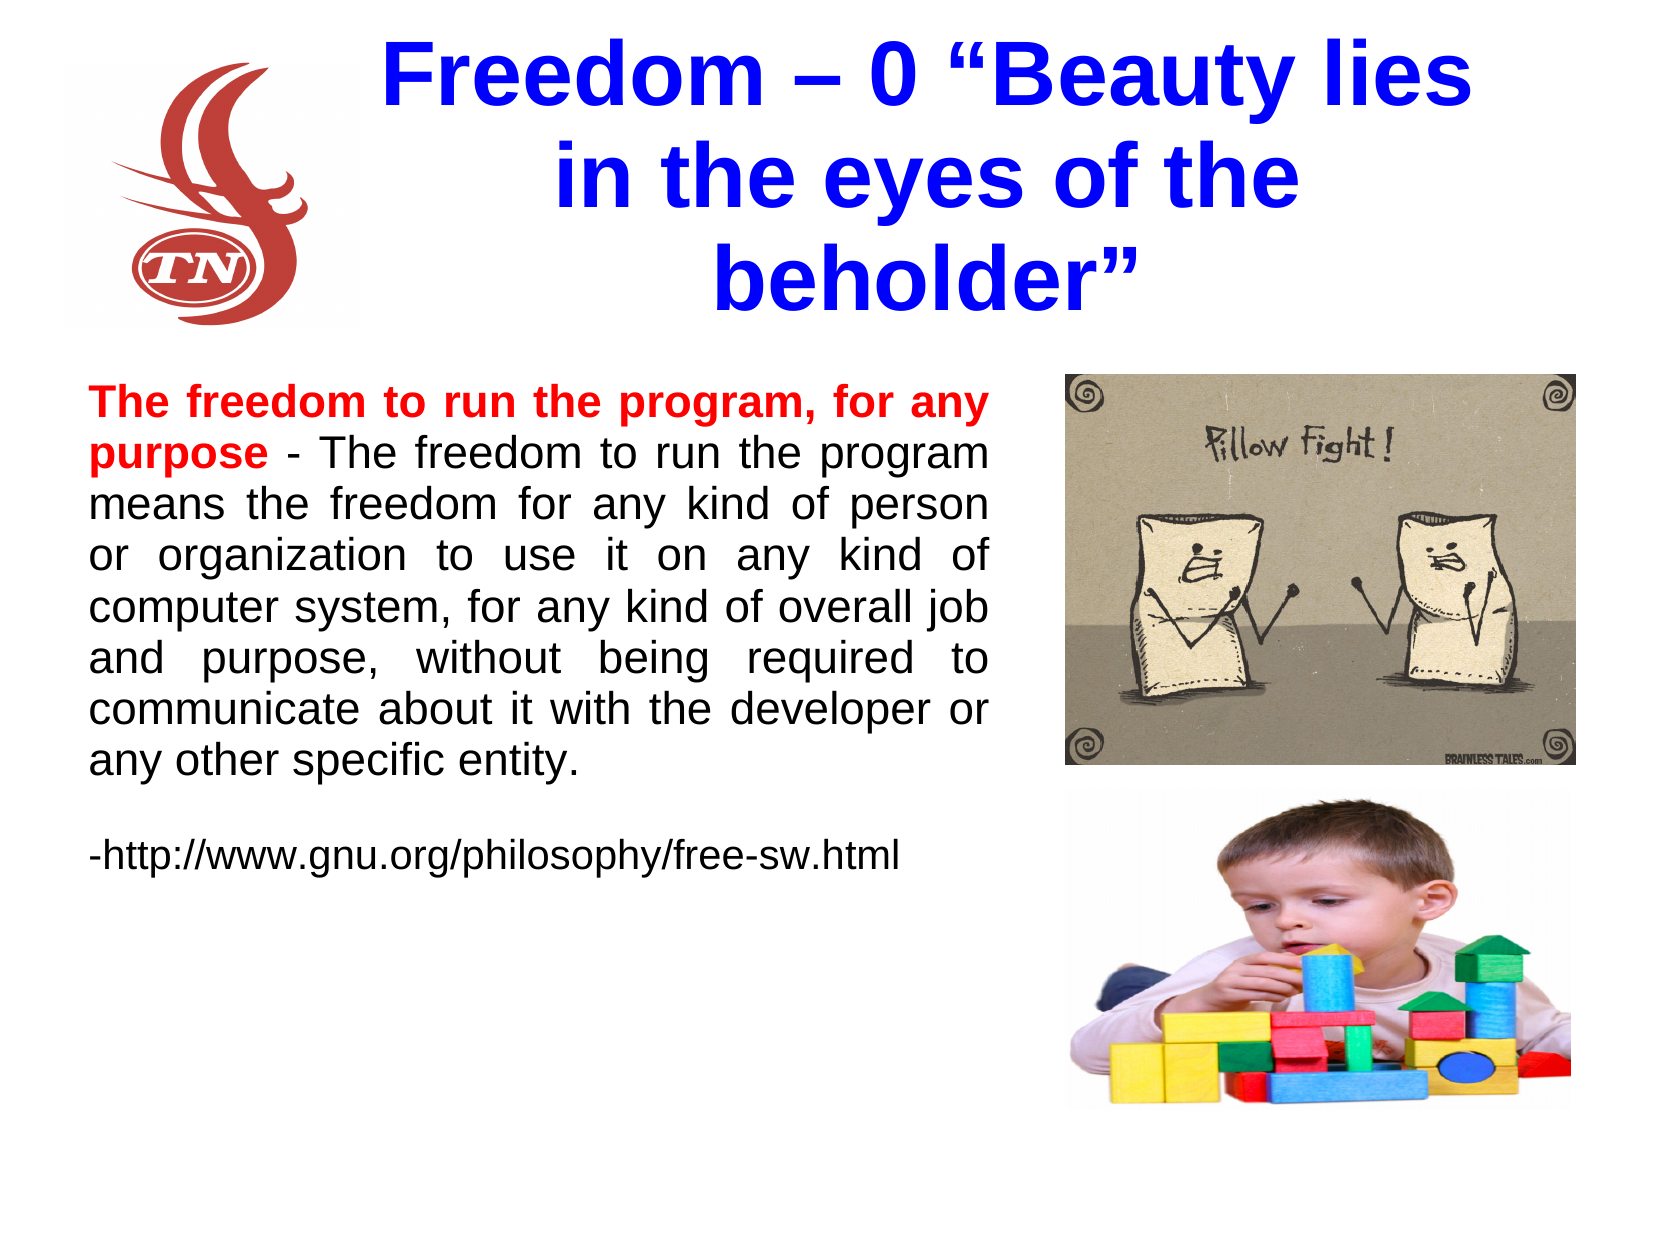

# Freedom – 0 “Beauty lies in the eyes of the beholder”
The freedom to run the program, for any purpose - The freedom to run the program means the freedom for any kind of person or organization to use it on any kind of computer system, for any kind of overall job and purpose, without being required to communicate about it with the developer or any other specific entity.
-http://www.gnu.org/philosophy/free-sw.html